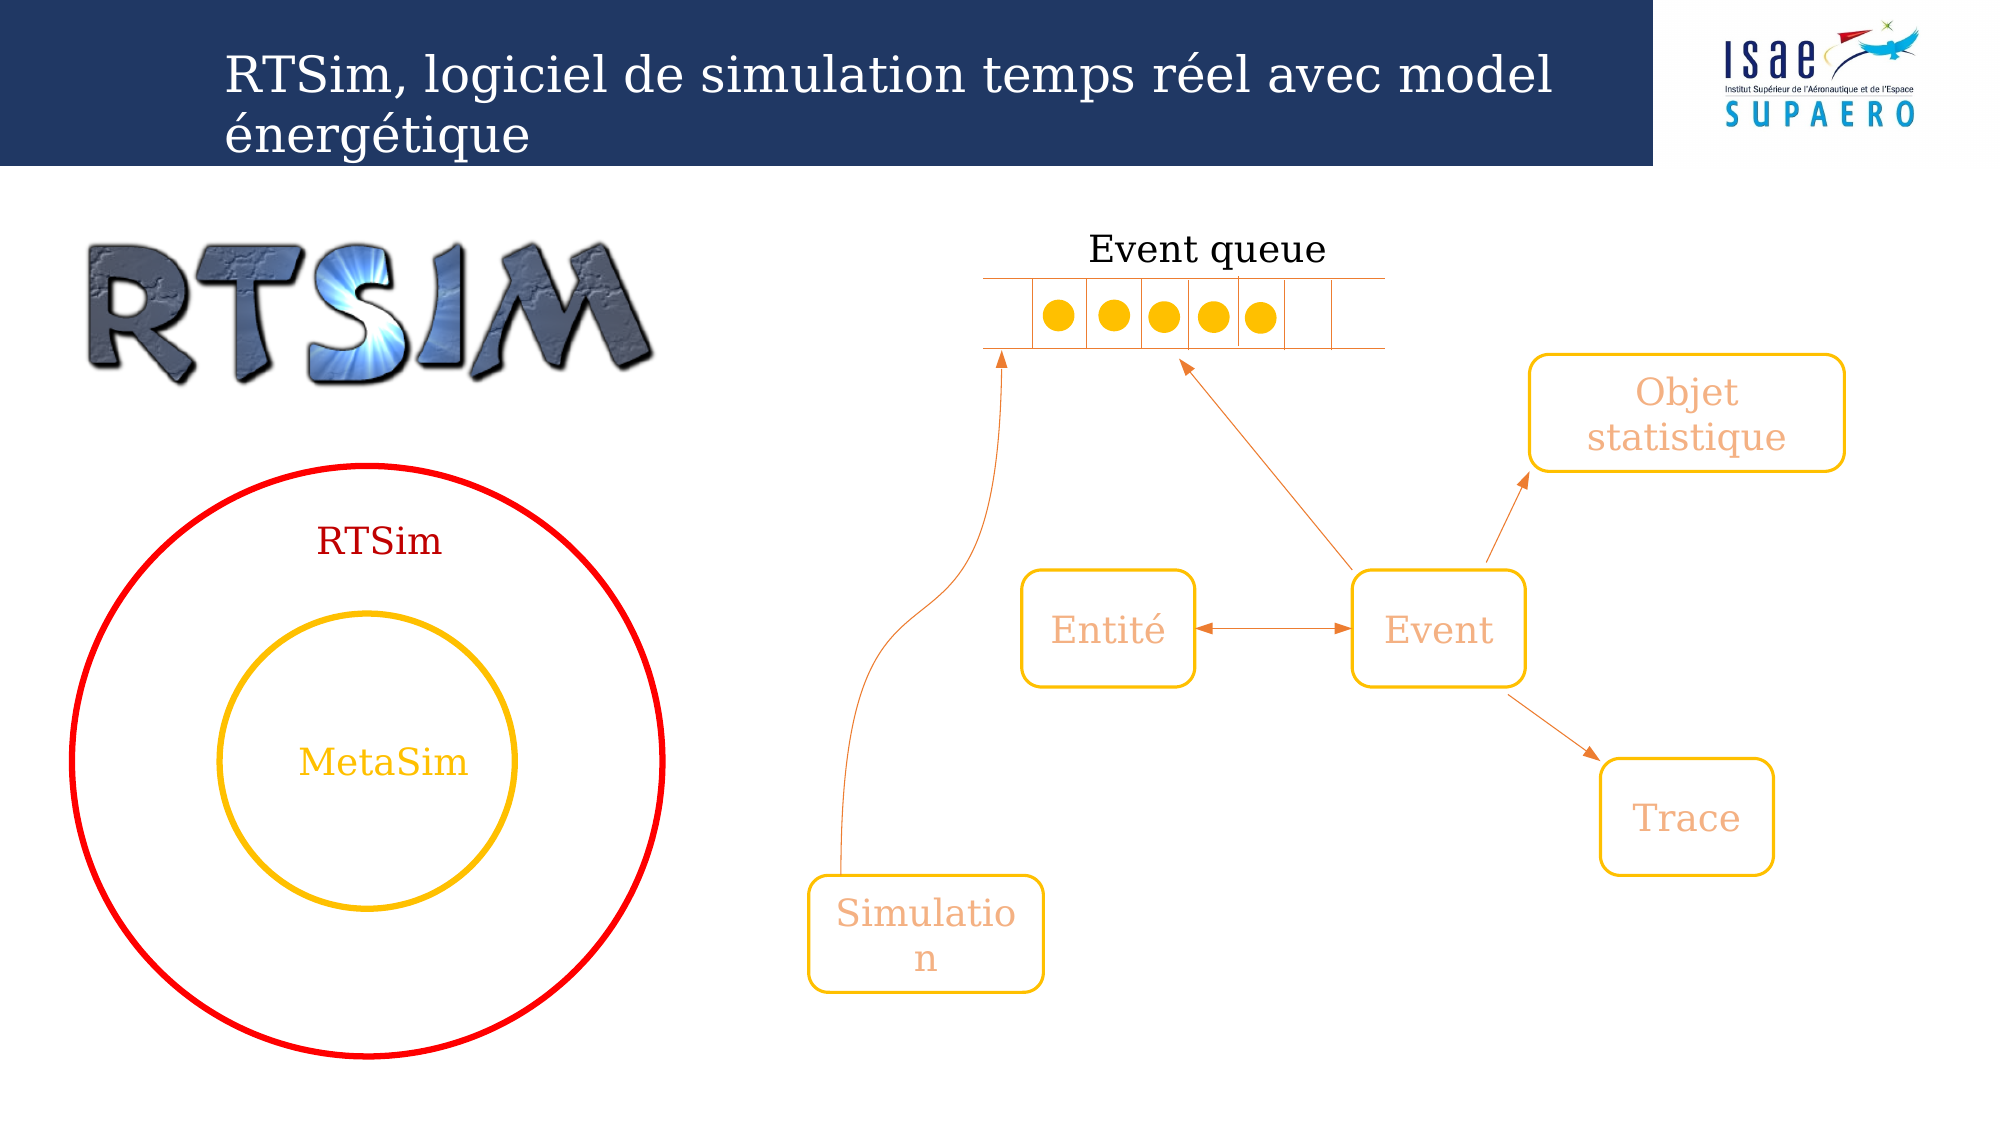

RTSim, logiciel de simulation temps réel avec model énergétique
Event queue
Objet statistique
RTSim
Entité
Event
MetaSim
Trace
Simulation